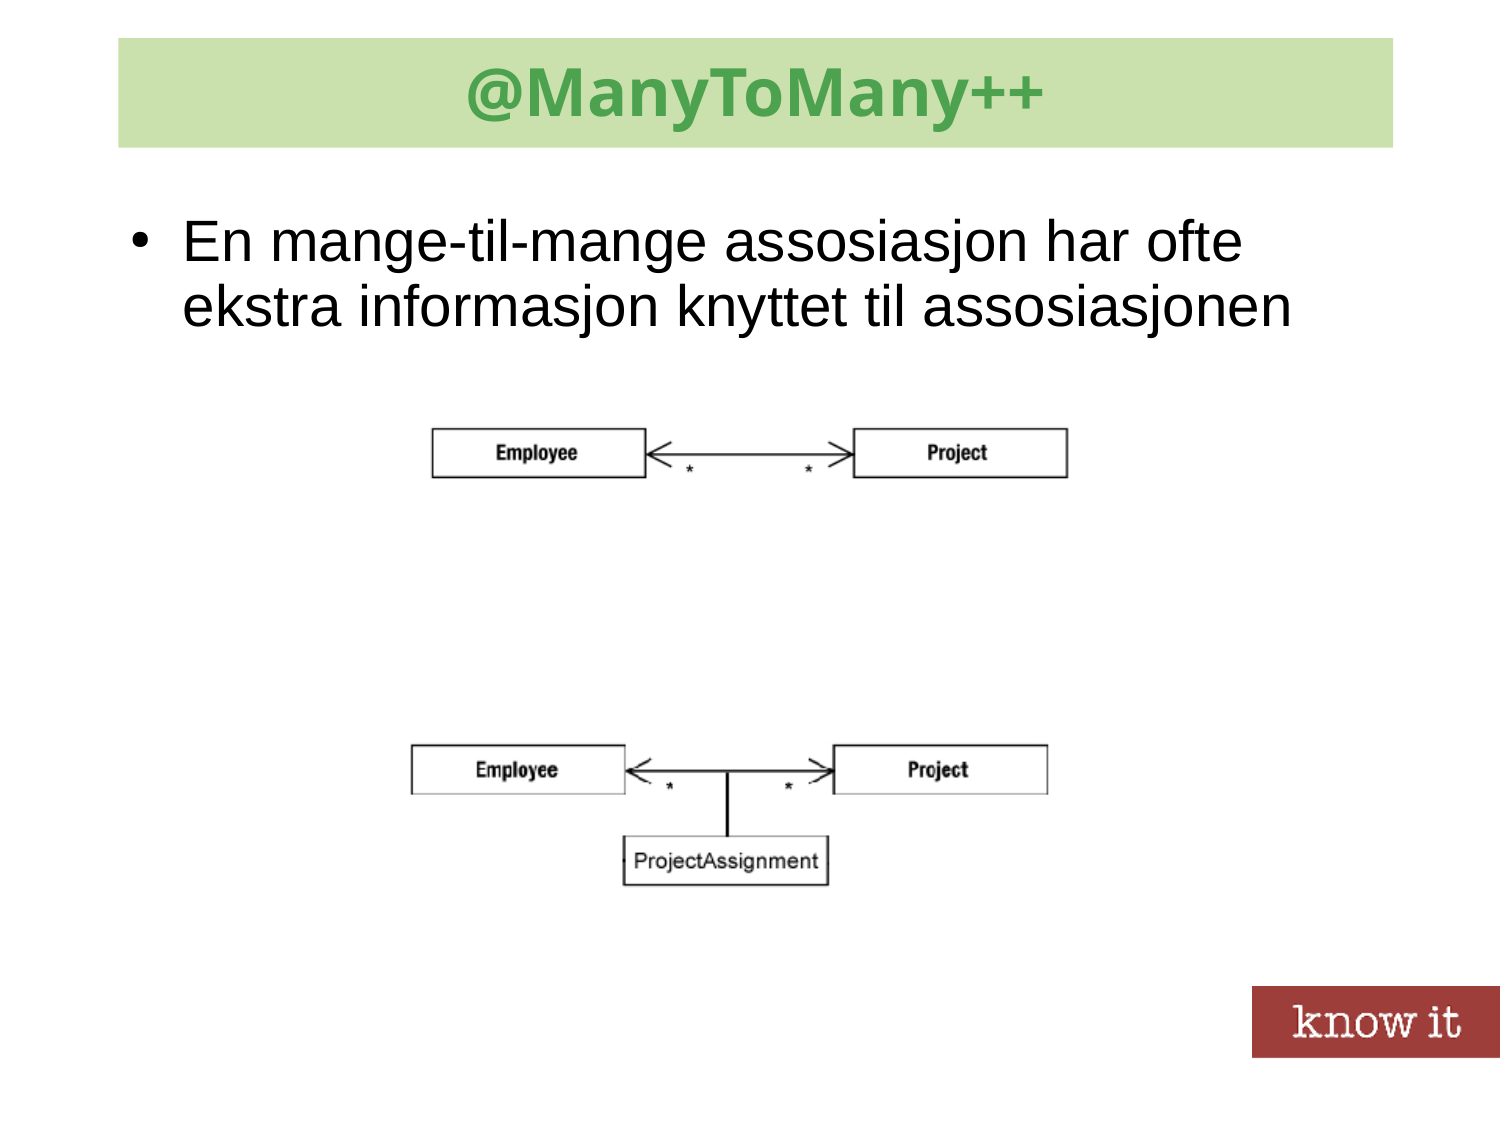

@ManyToMany++
# En mange-til-mange assosiasjon har ofte ekstra informasjon knyttet til assosiasjonen